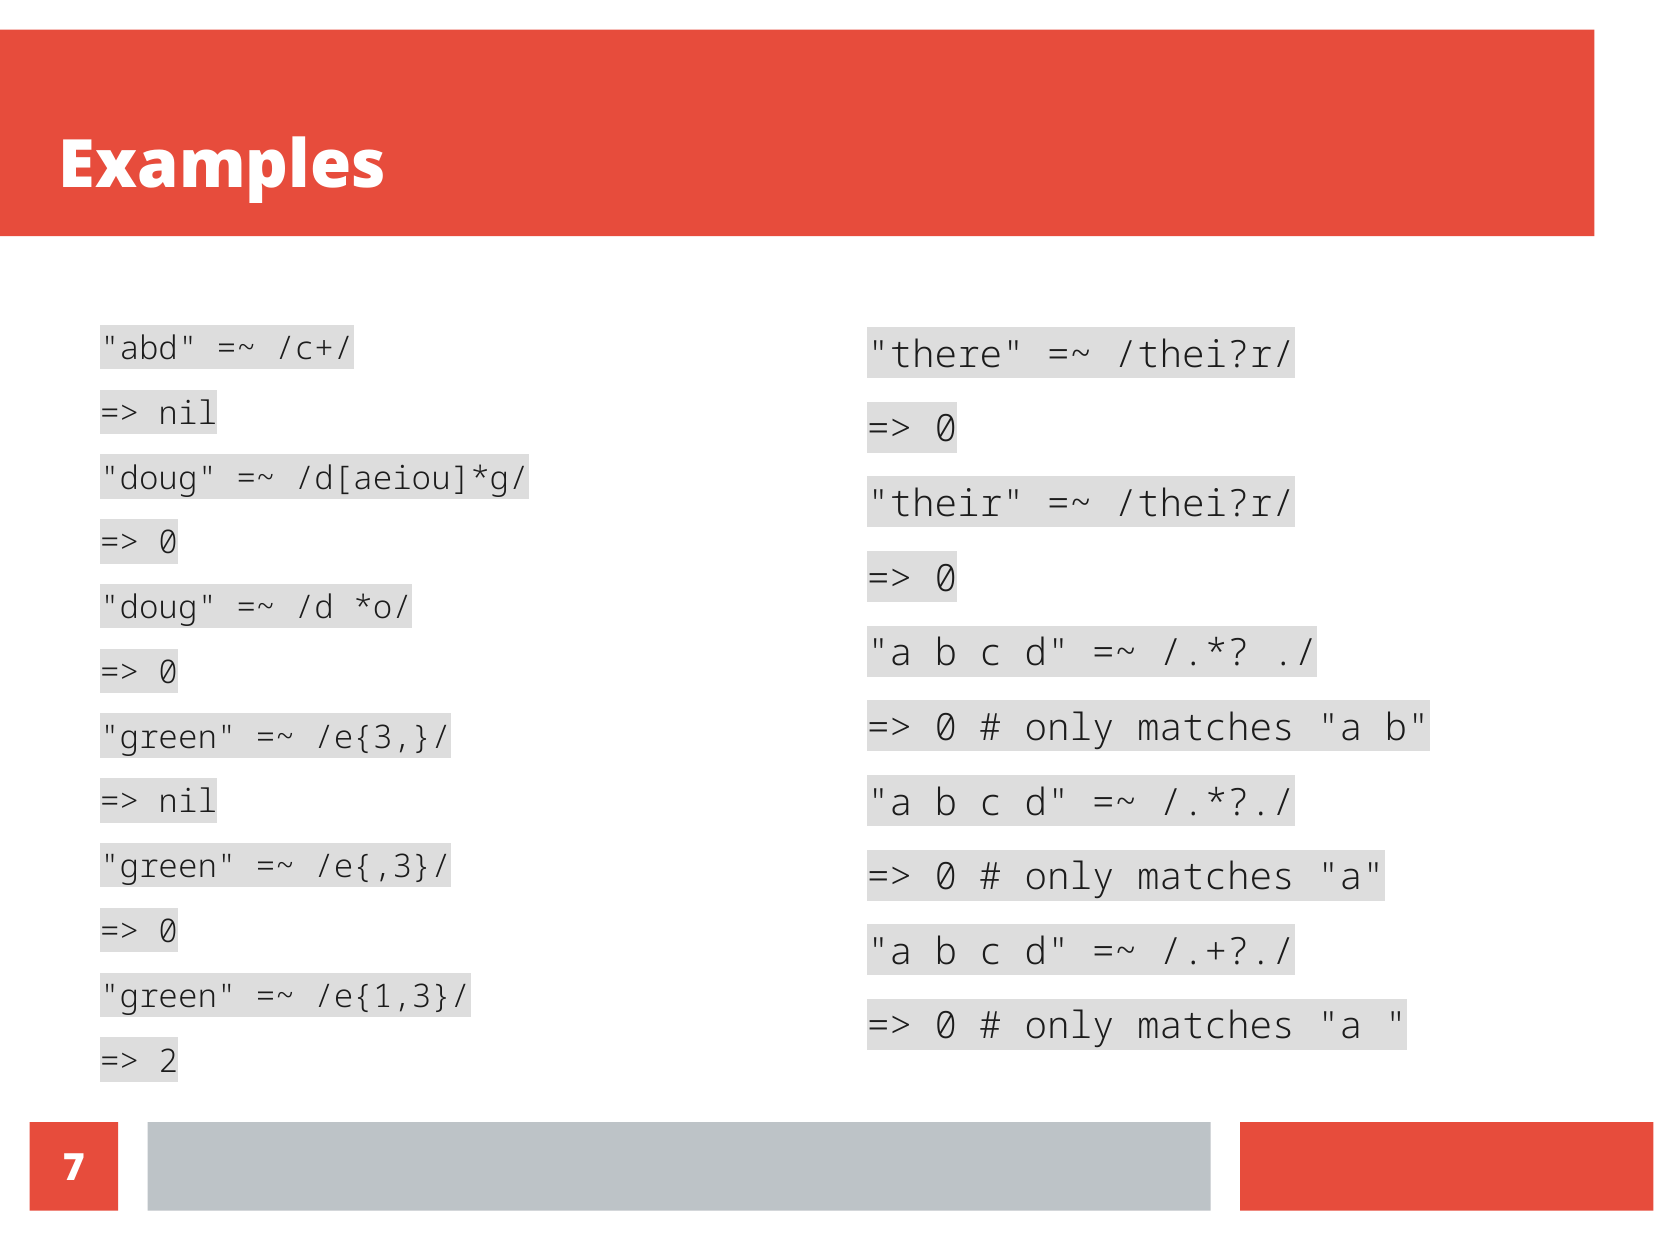

# Examples
"abd" =~ /c+/
=> nil
"doug" =~ /d[aeiou]*g/
=> 0
"doug" =~ /d *o/
=> 0
"green" =~ /e{3,}/
=> nil
"green" =~ /e{,3}/
=> 0
"green" =~ /e{1,3}/
=> 2
"there" =~ /thei?r/
=> 0
"their" =~ /thei?r/
=> 0
"a b c d" =~ /.*? ./
=> 0 # only matches "a b"
"a b c d" =~ /.*?./
=> 0 # only matches "a"
"a b c d" =~ /.+?./
=> 0 # only matches "a "
7